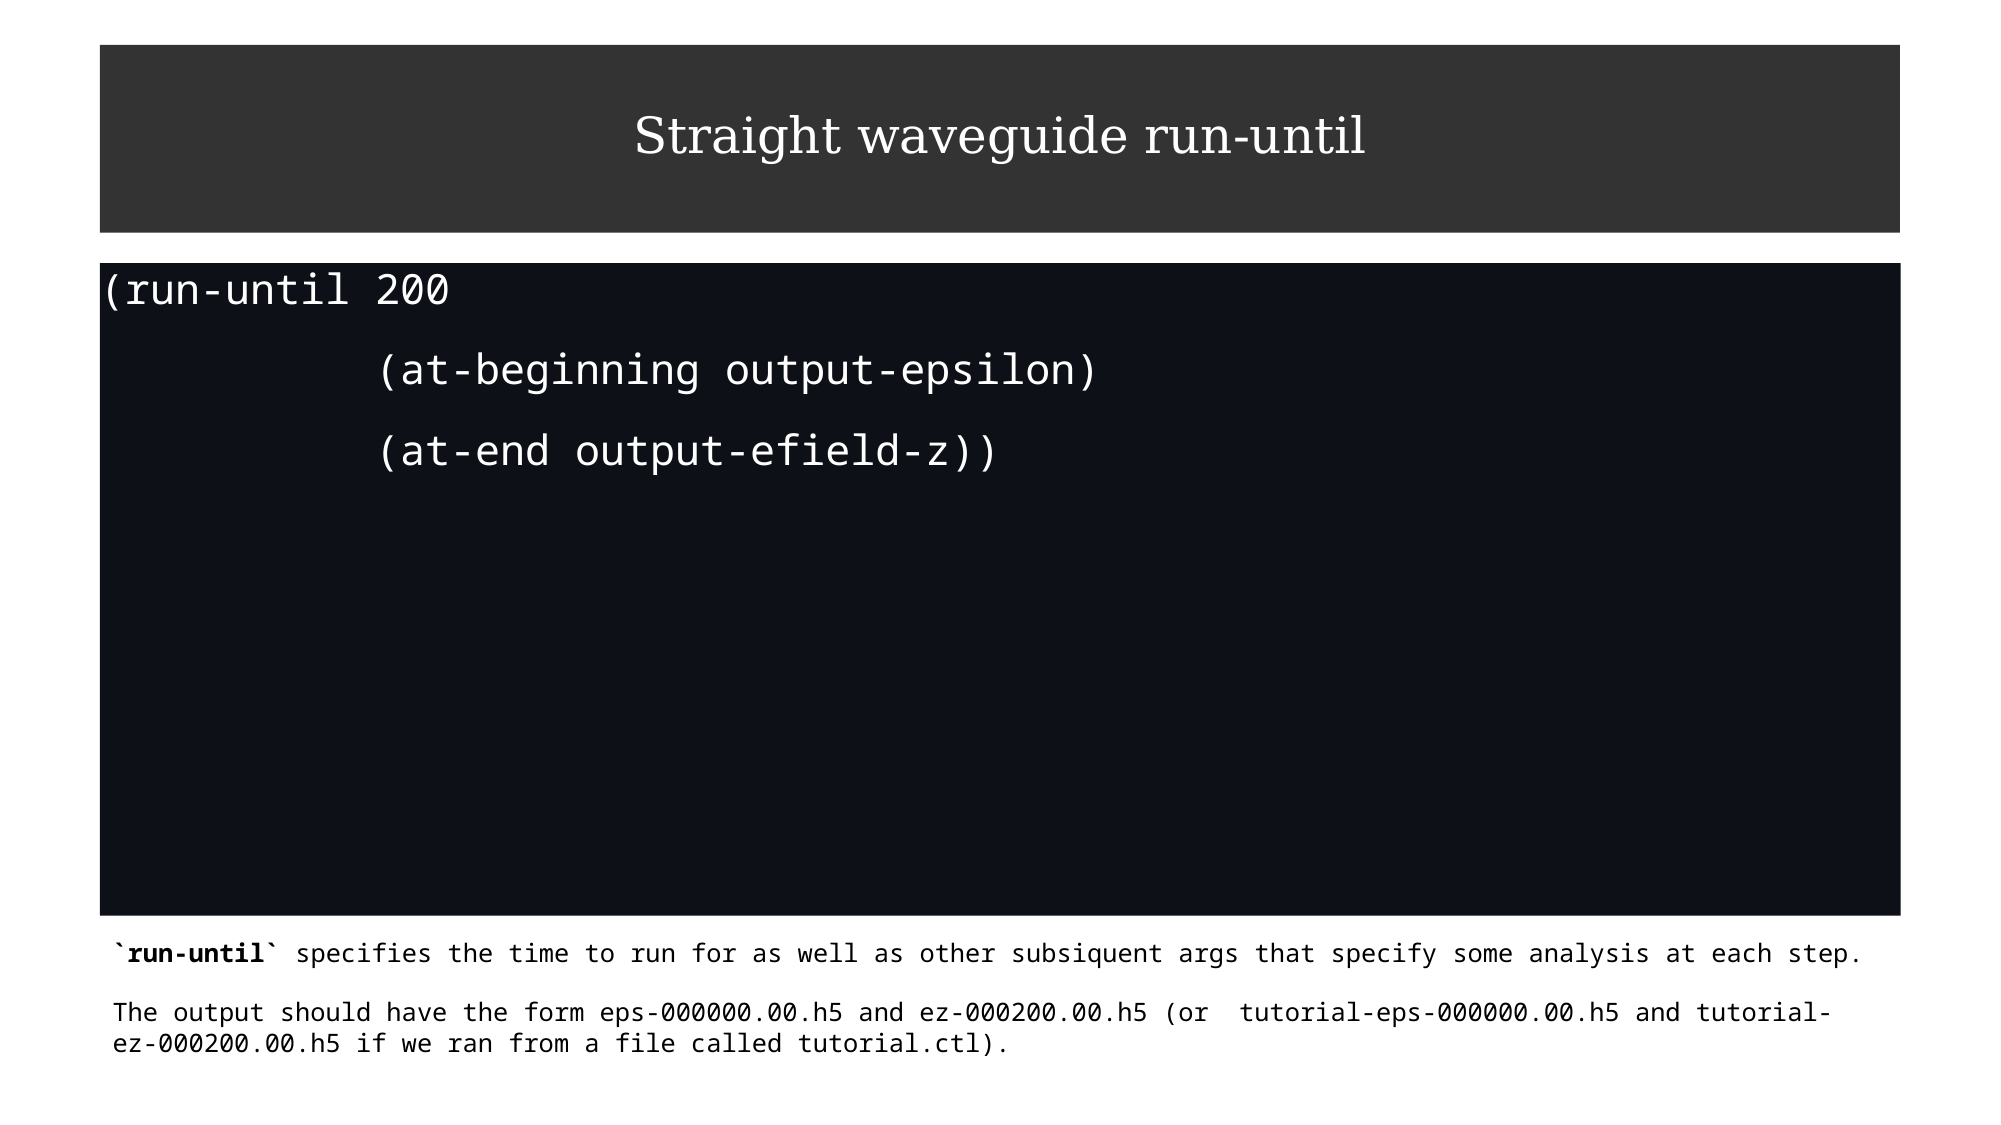

# Straight waveguide run-until
(run-until 200
 (at-beginning output-epsilon)
 (at-end output-efield-z))
`run-until` specifies the time to run for as well as other subsiquent args that specify some analysis at each step.
The output should have the form eps-000000.00.h5 and ez-000200.00.h5 (or tutorial-eps-000000.00.h5 and tutorial-ez-000200.00.h5 if we ran from a file called tutorial.ctl).